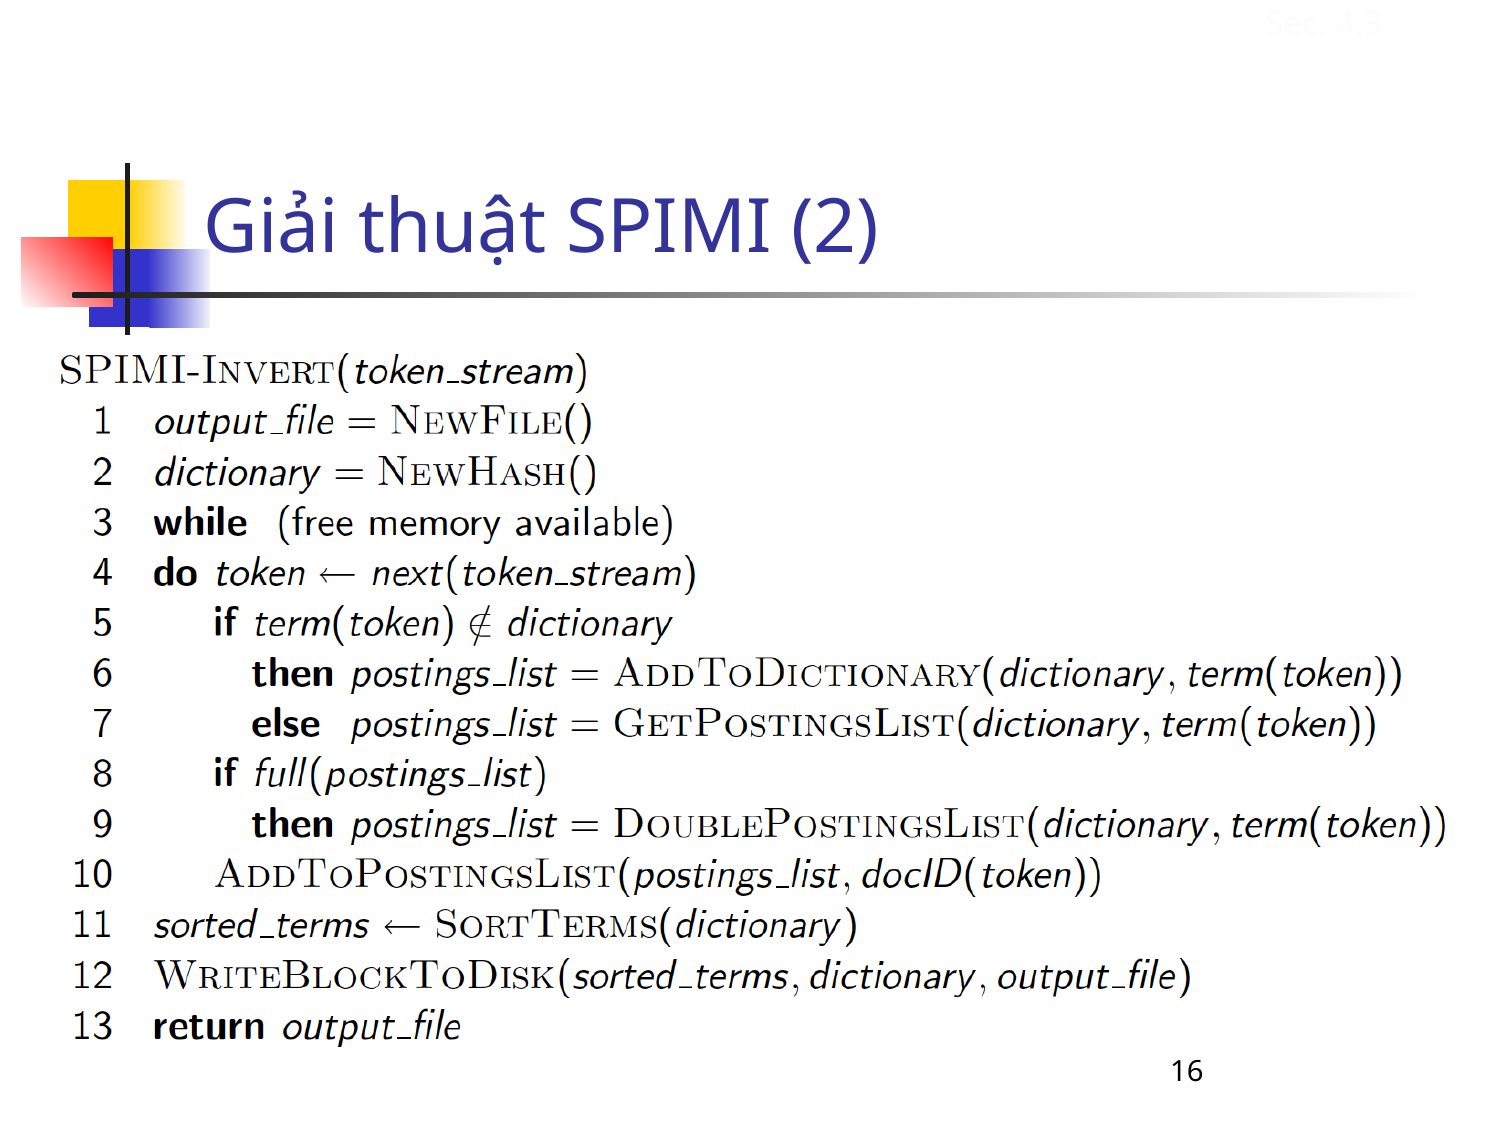

Sec. 4.3
# Giải thuật SPIMI (2)